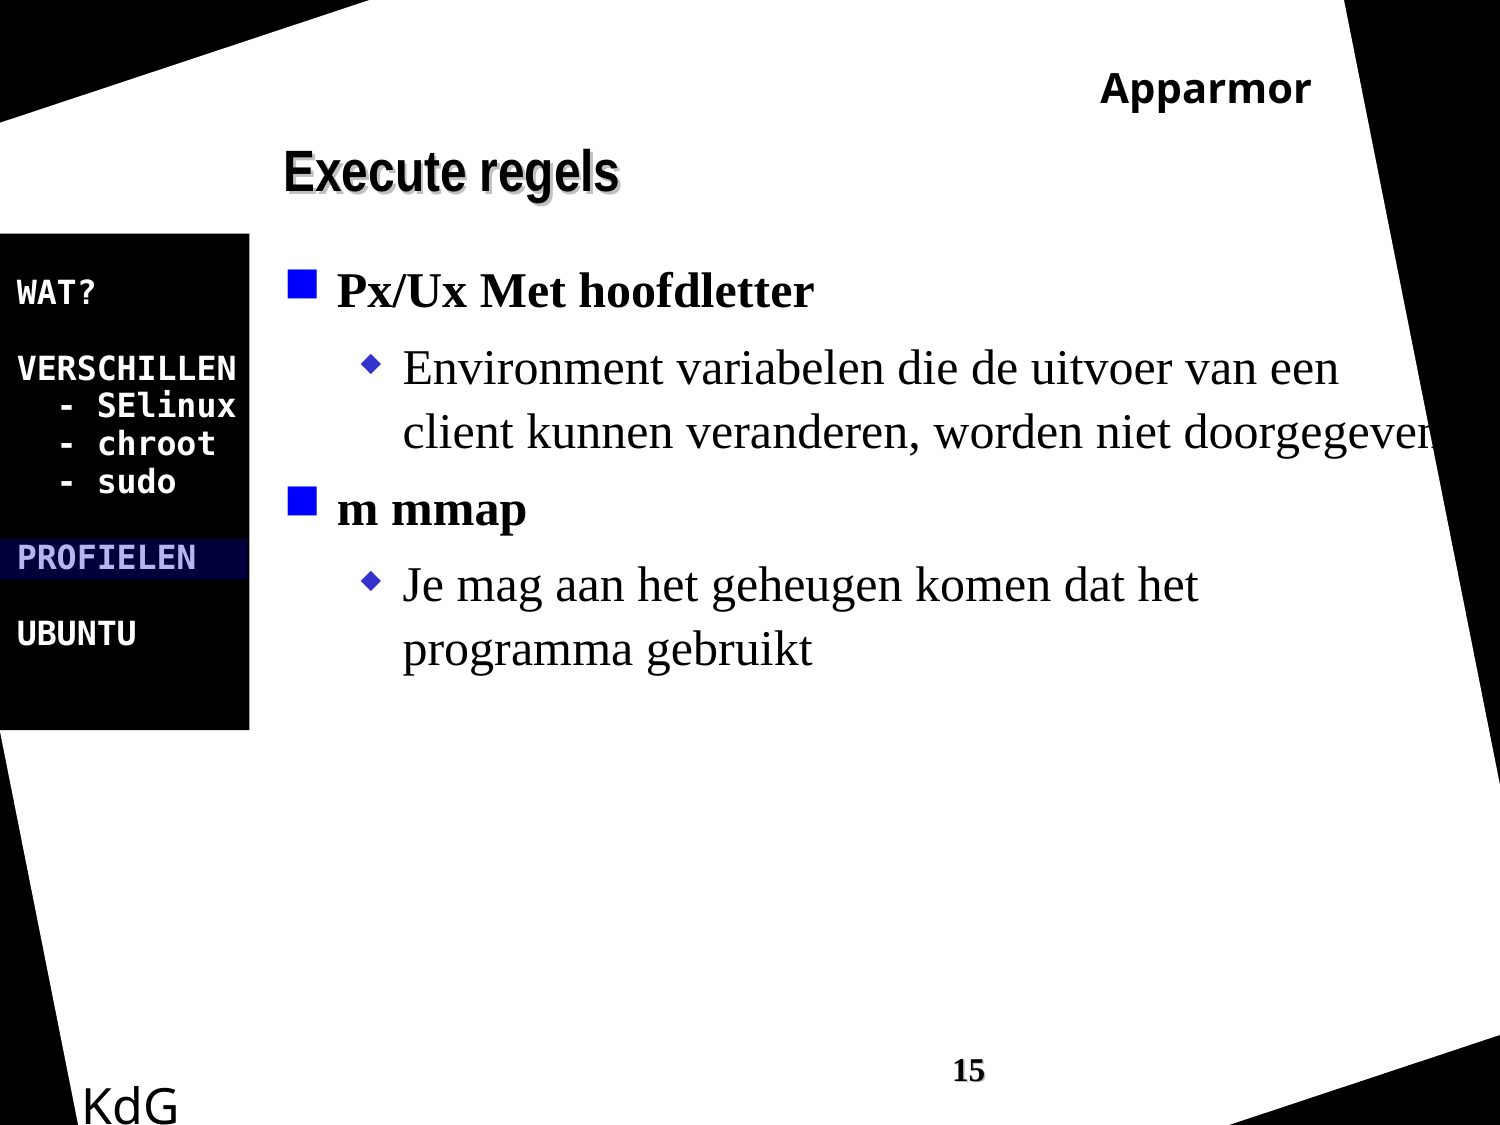

# Execute regels
Px/Ux Met hoofdletter
Environment variabelen die de uitvoer van een client kunnen veranderen, worden niet doorgegeven
m mmap
Je mag aan het geheugen komen dat het programma gebruikt